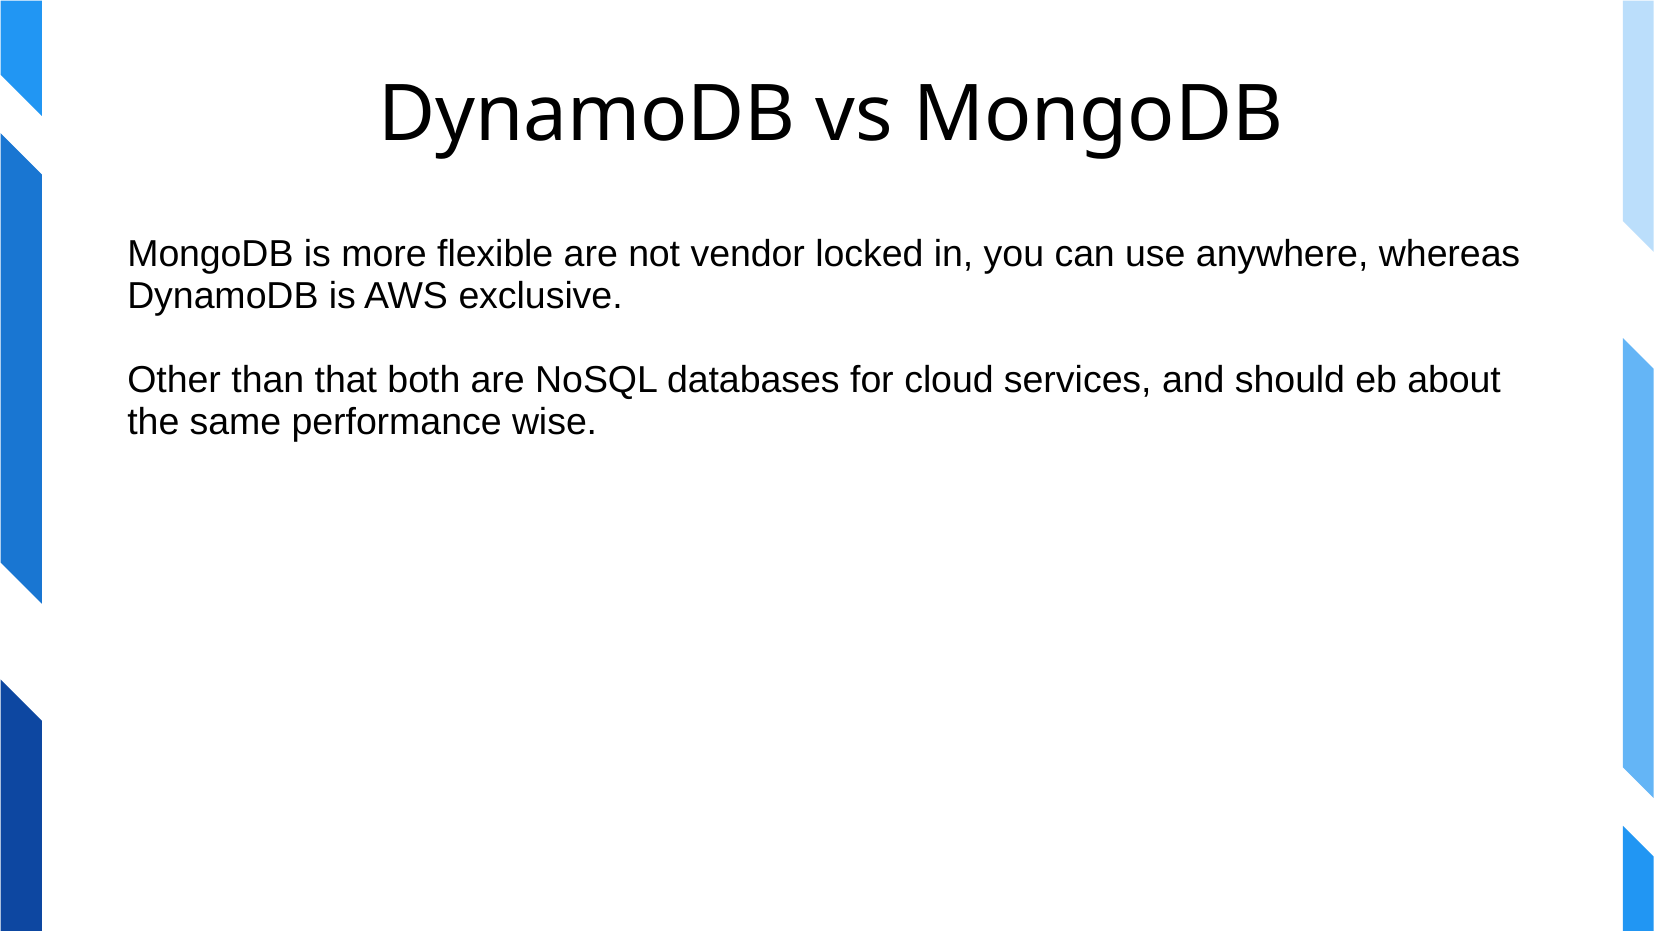

# DynamoDB vs MongoDB
MongoDB is more flexible are not vendor locked in, you can use anywhere, whereas DynamoDB is AWS exclusive.
Other than that both are NoSQL databases for cloud services, and should eb about the same performance wise.